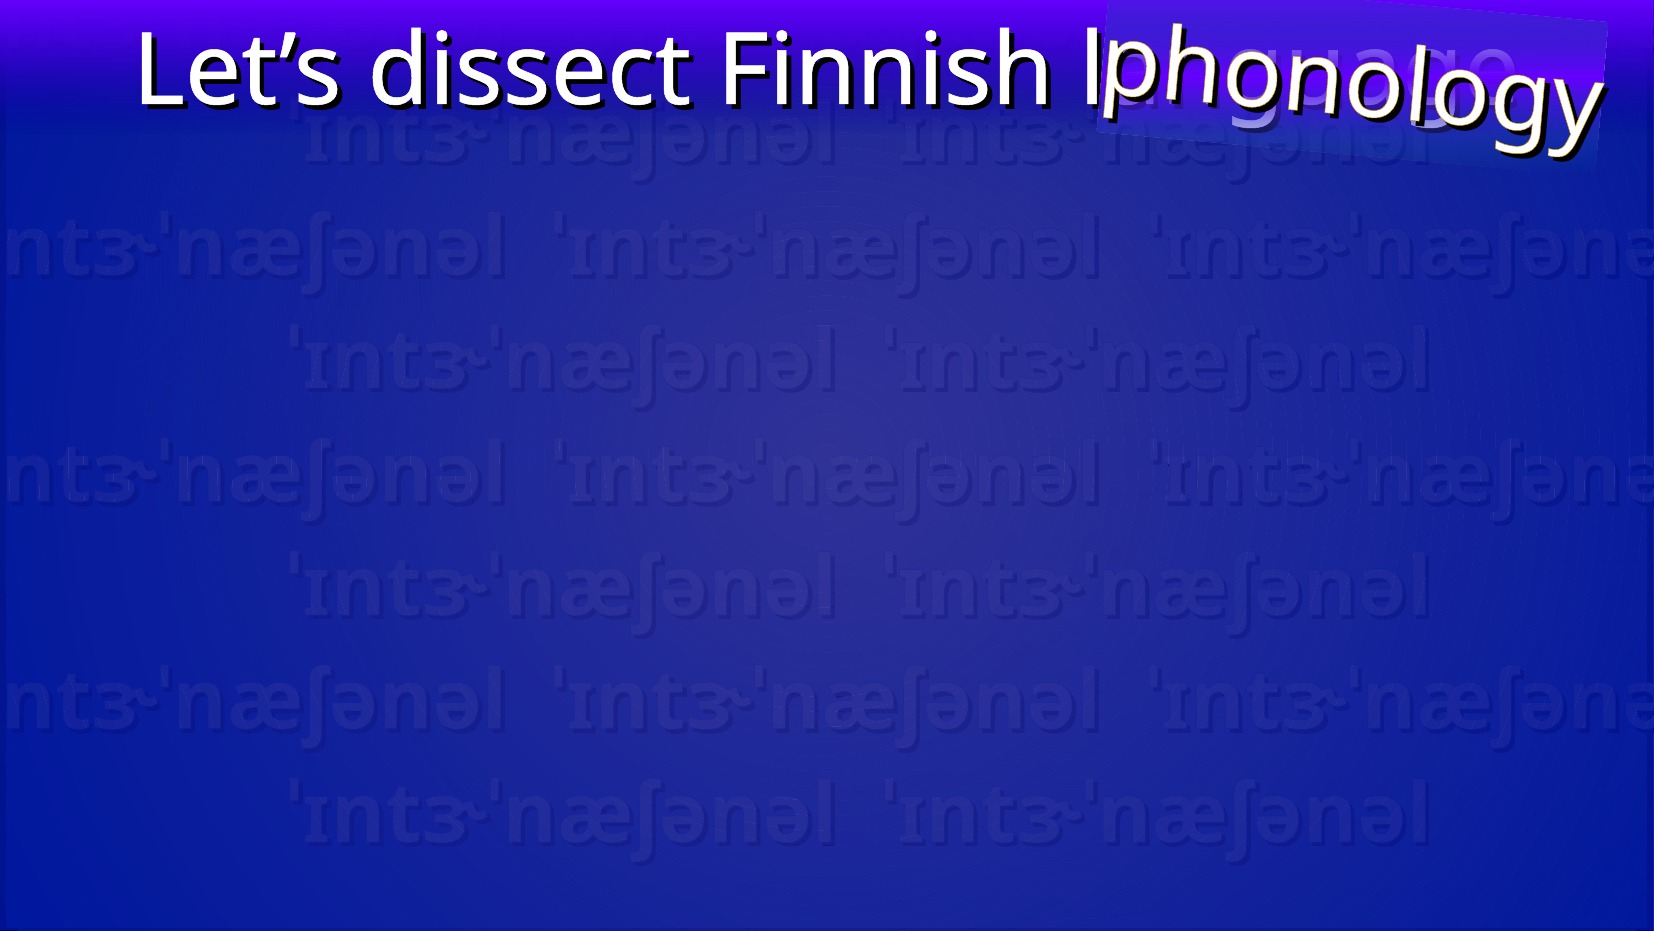

#
Let’s dissect Finnish language
phonology
ˈɪntɝˈnæʃənəl ˈɪntɝˈnæʃənəl ˈɪntɝˈnæʃənəl
 ˈɪntɝˈnæʃənəl ˈɪntɝˈnæʃənəl
ˈɪntɝˈnæʃənəl ˈɪntɝˈnæʃənəl ˈɪntɝˈnæʃənəl
 ˈɪntɝˈnæʃənəl ˈɪntɝˈnæʃənəl
ˈɪntɝˈnæʃənəl ˈɪntɝˈnæʃənəl ˈɪntɝˈnæʃənəl
 ˈɪntɝˈnæʃənəl ˈɪntɝˈnæʃənəl
ˈɪntɝˈnæʃənəl ˈɪntɝˈnæʃənəl ˈɪntɝˈnæʃənəl
 ˈɪntɝˈnæʃənəl ˈɪntɝˈnæʃənəl